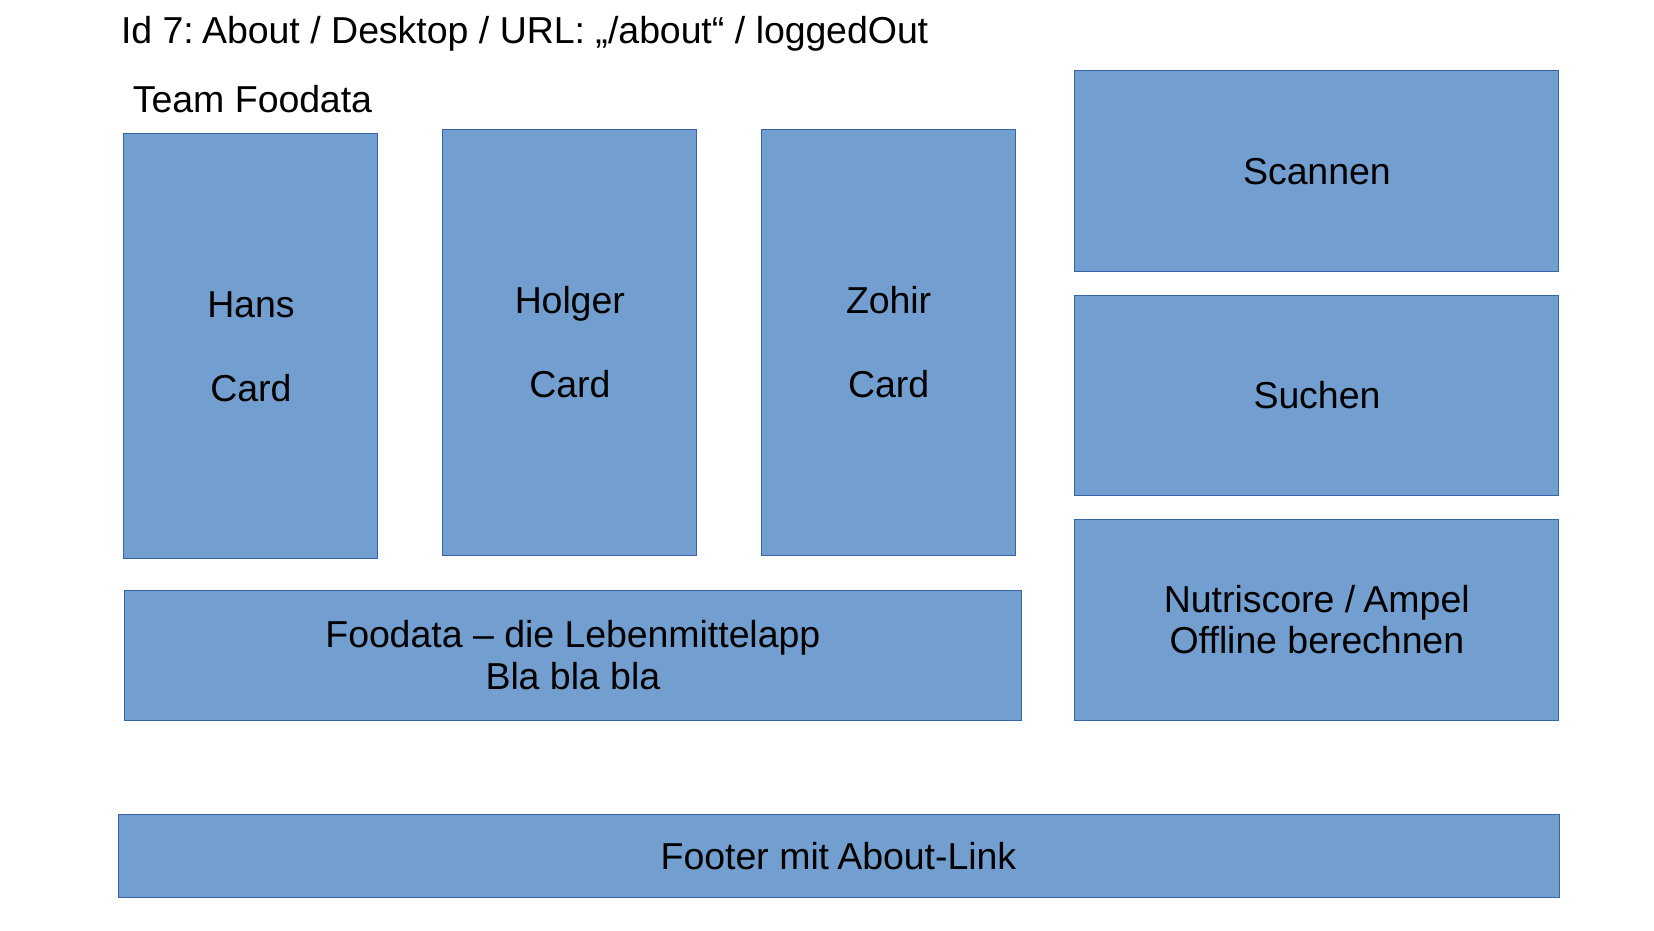

Id 7: About / Desktop / URL: „/about“ / loggedOut
Team Foodata
Scannen
Holger
Card
Zohir
Card
Hans
Card
Suchen
Nutriscore / Ampel
Offline berechnen
Foodata – die Lebenmittelapp
Bla bla bla
Footer mit About-Link